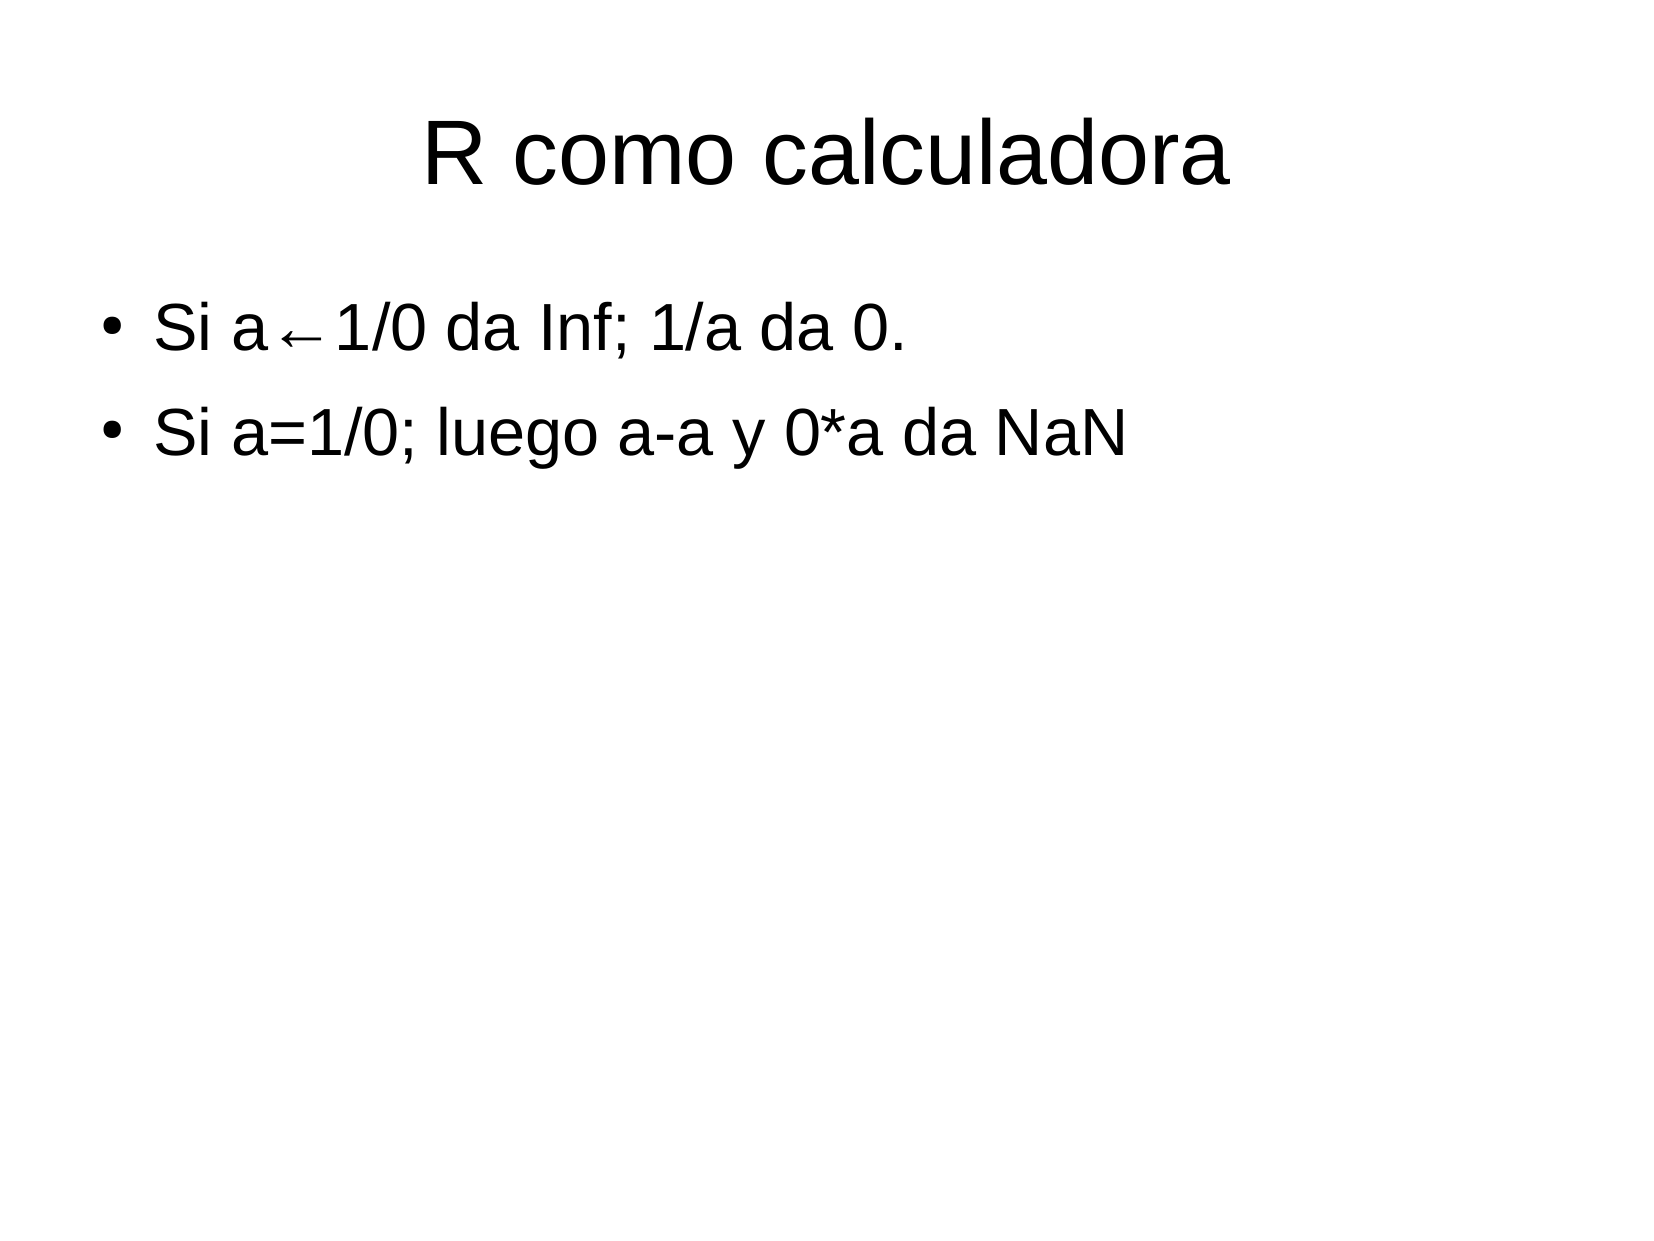

# R como calculadora
Si a←1/0 da Inf; 1/a da 0.
Si a=1/0; luego a-a y 0*a da NaN